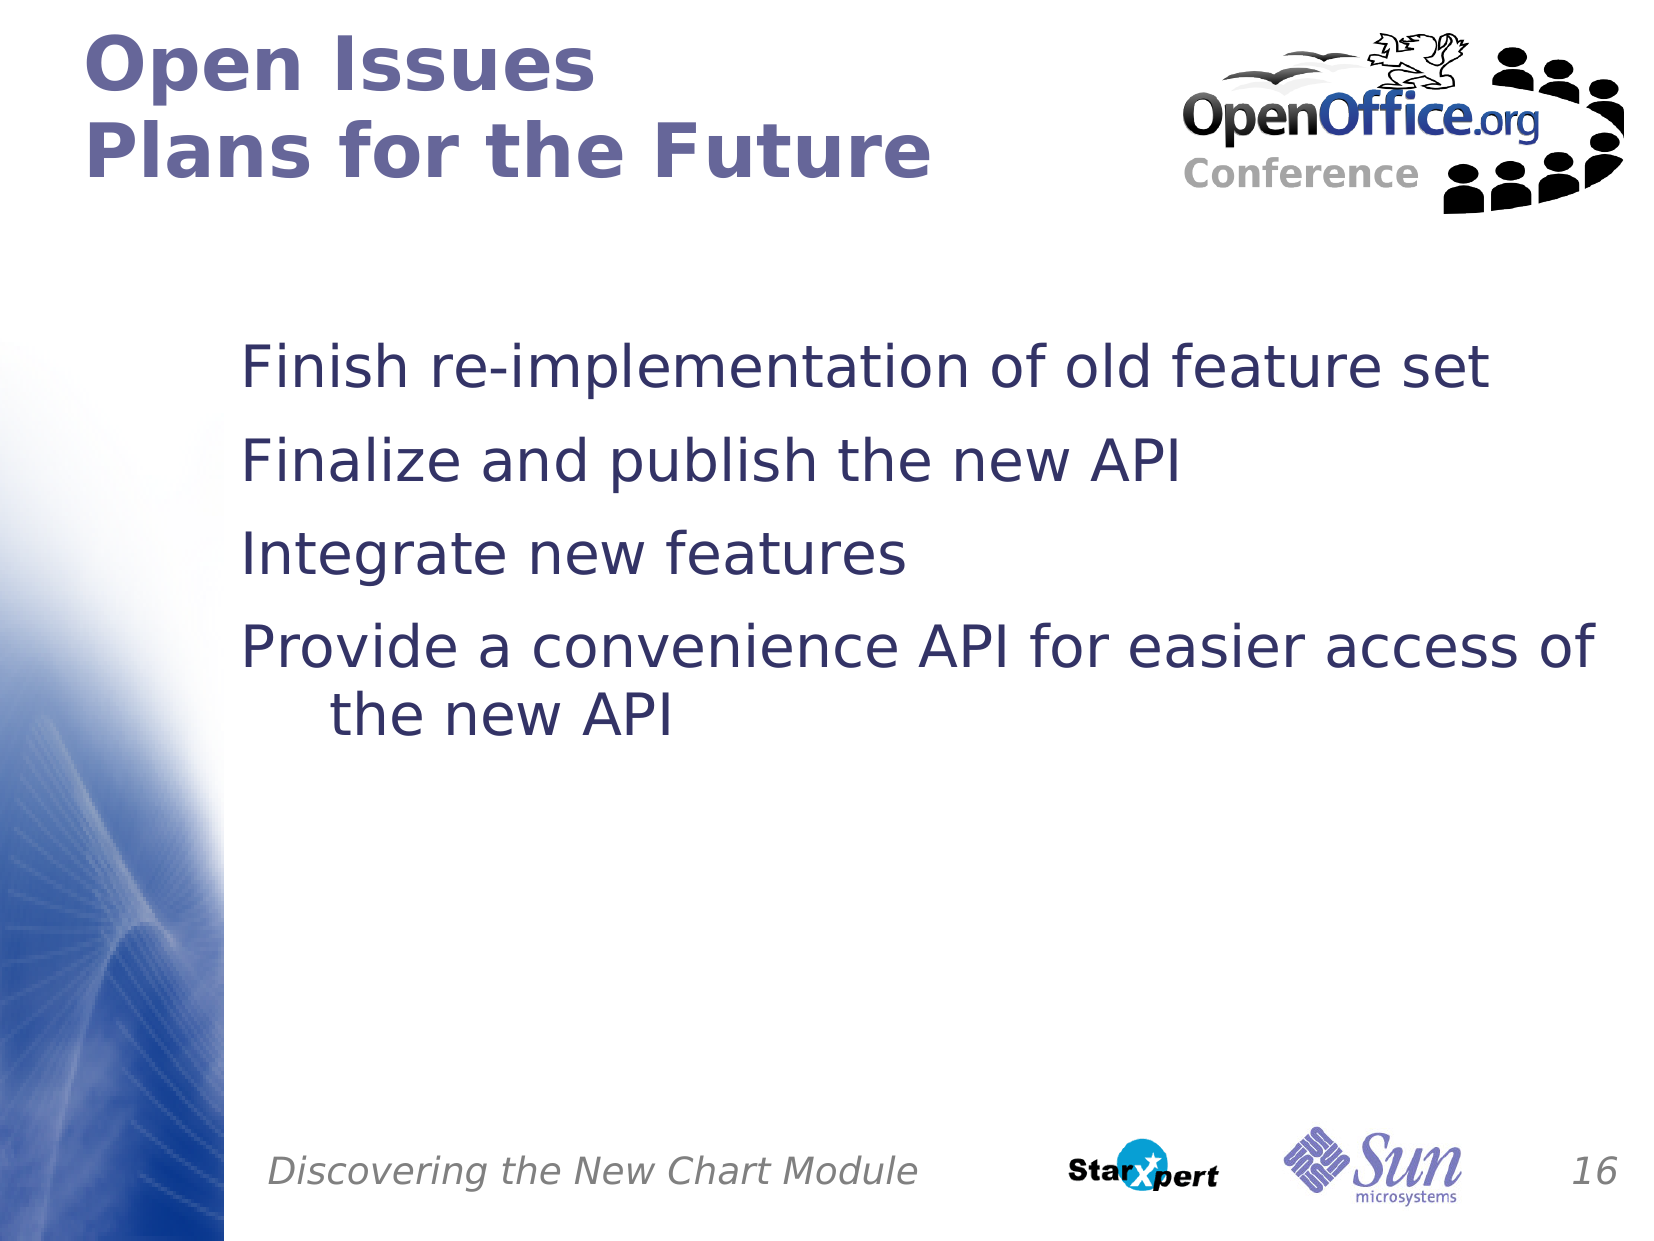

# Open Issues Plans for the Future
Finish re-implementation of old feature set
Finalize and publish the new API
Integrate new features
Provide a convenience API for easier access of the new API